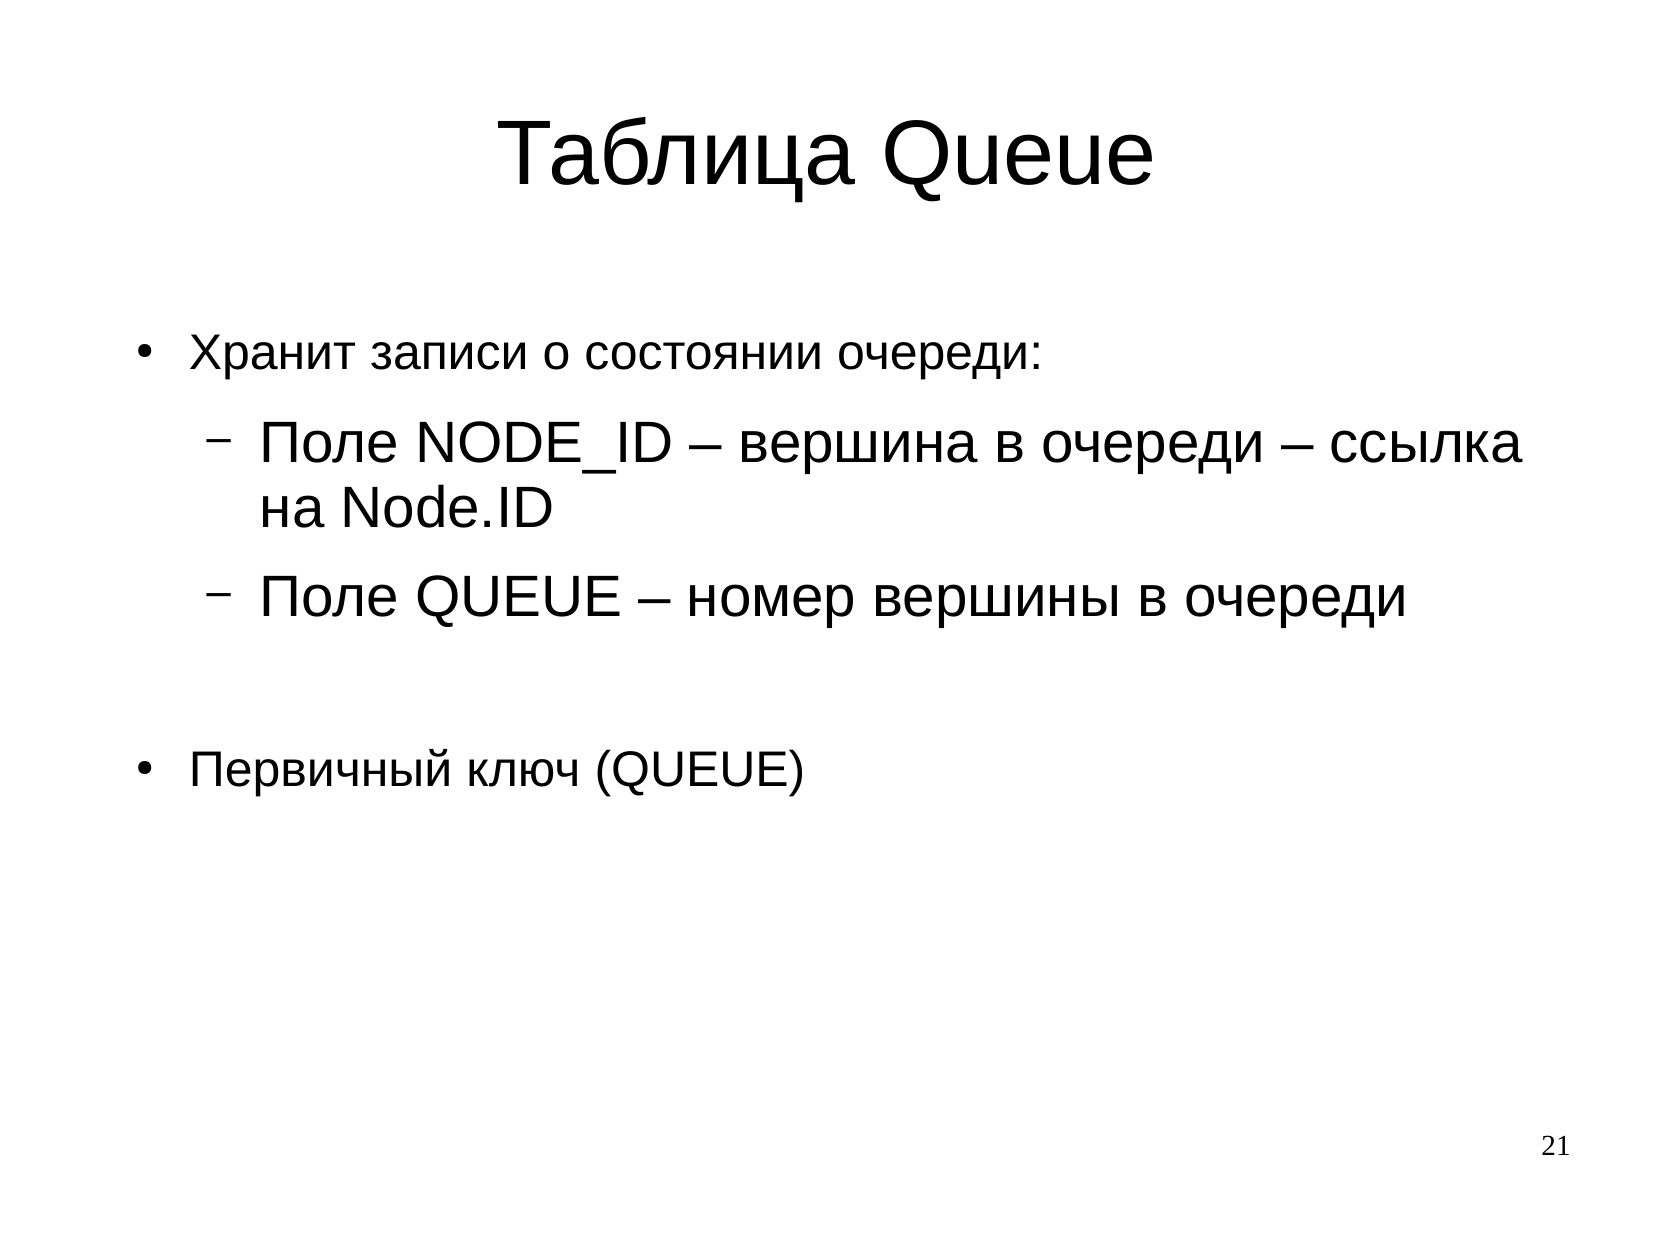

# Таблица Queue
Хранит записи о состоянии очереди:
Поле NODE_ID – вершина в очереди – ссылка на Node.ID
Поле QUEUE – номер вершины в очереди
Первичный ключ (QUEUE)
21